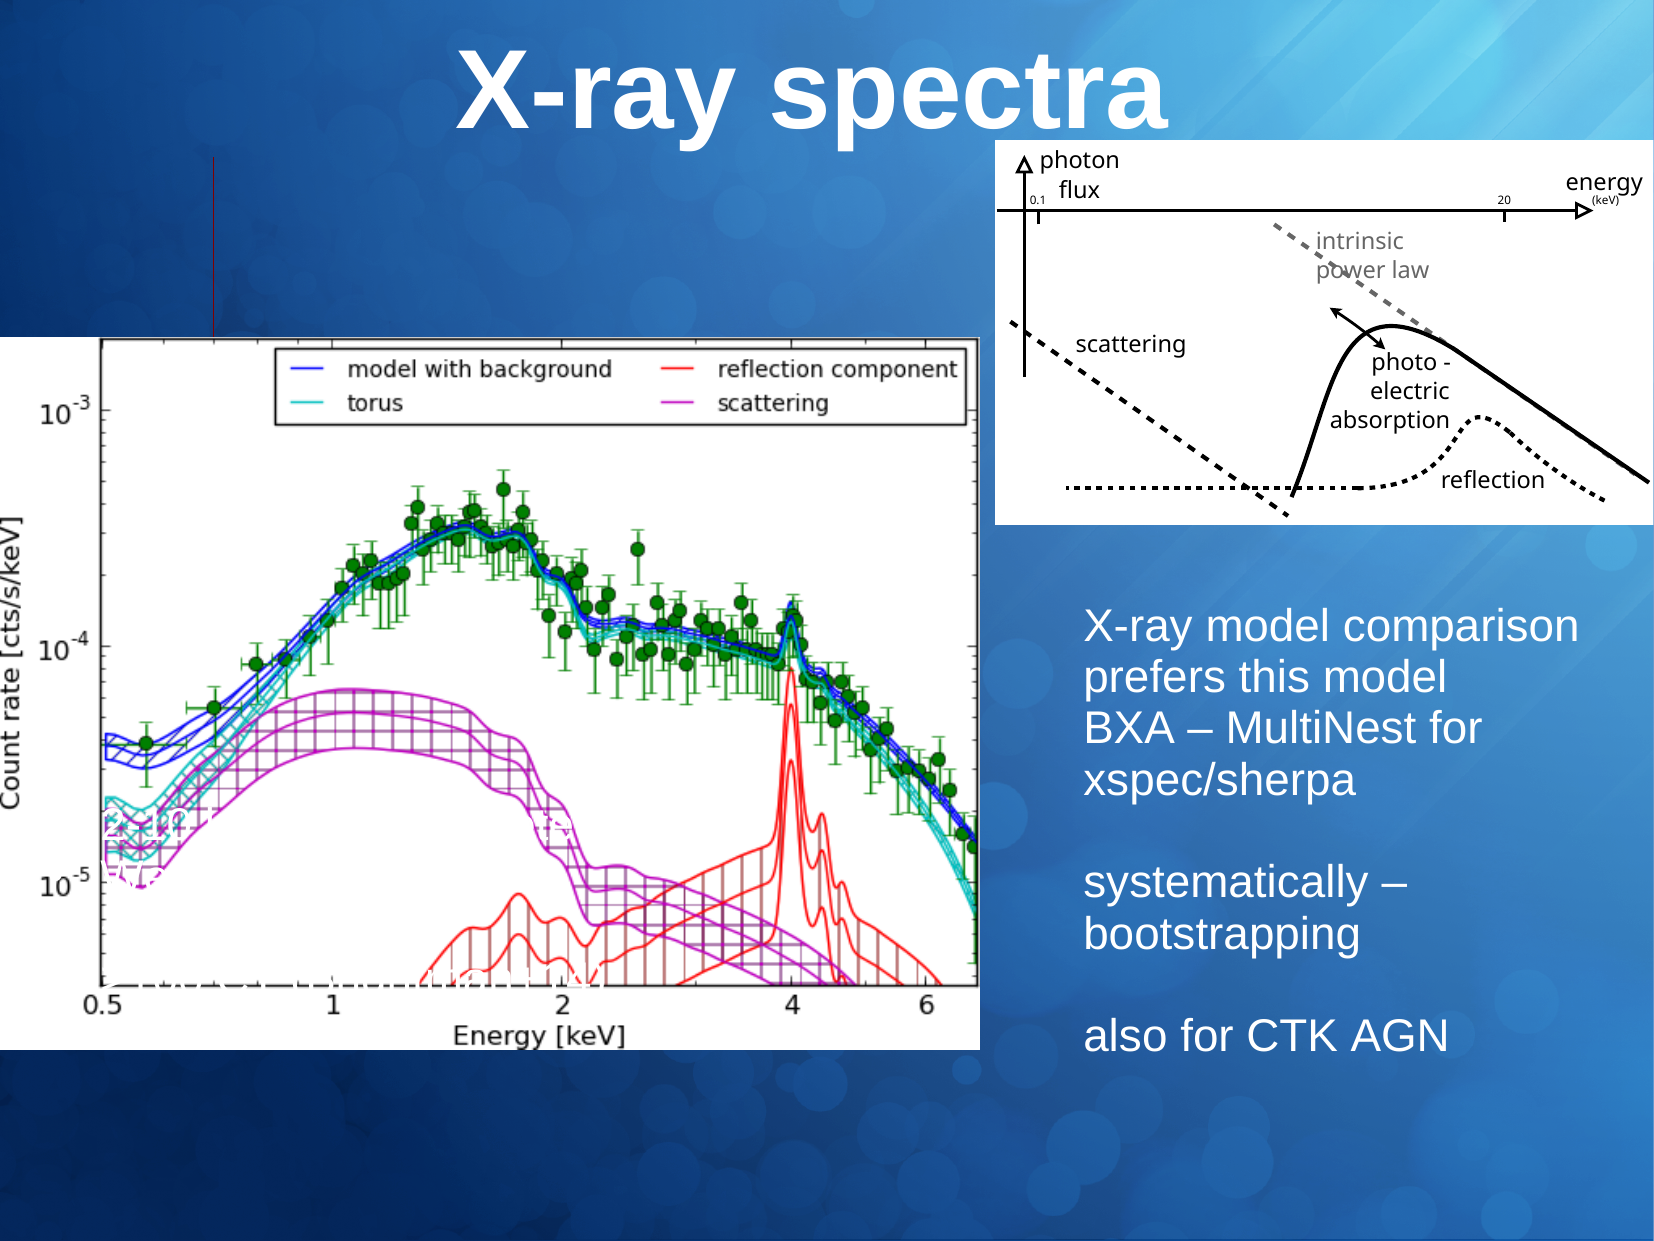

# X-ray spectra
X-ray model comparison
prefers this model
BXA – MultiNest for xspec/sherpa
systematically – bootstrapping
also for CTK AGN
2-10 keV Chandra detection
Wedding-cake
~2000 objects
>100 CT (Brightman+14)